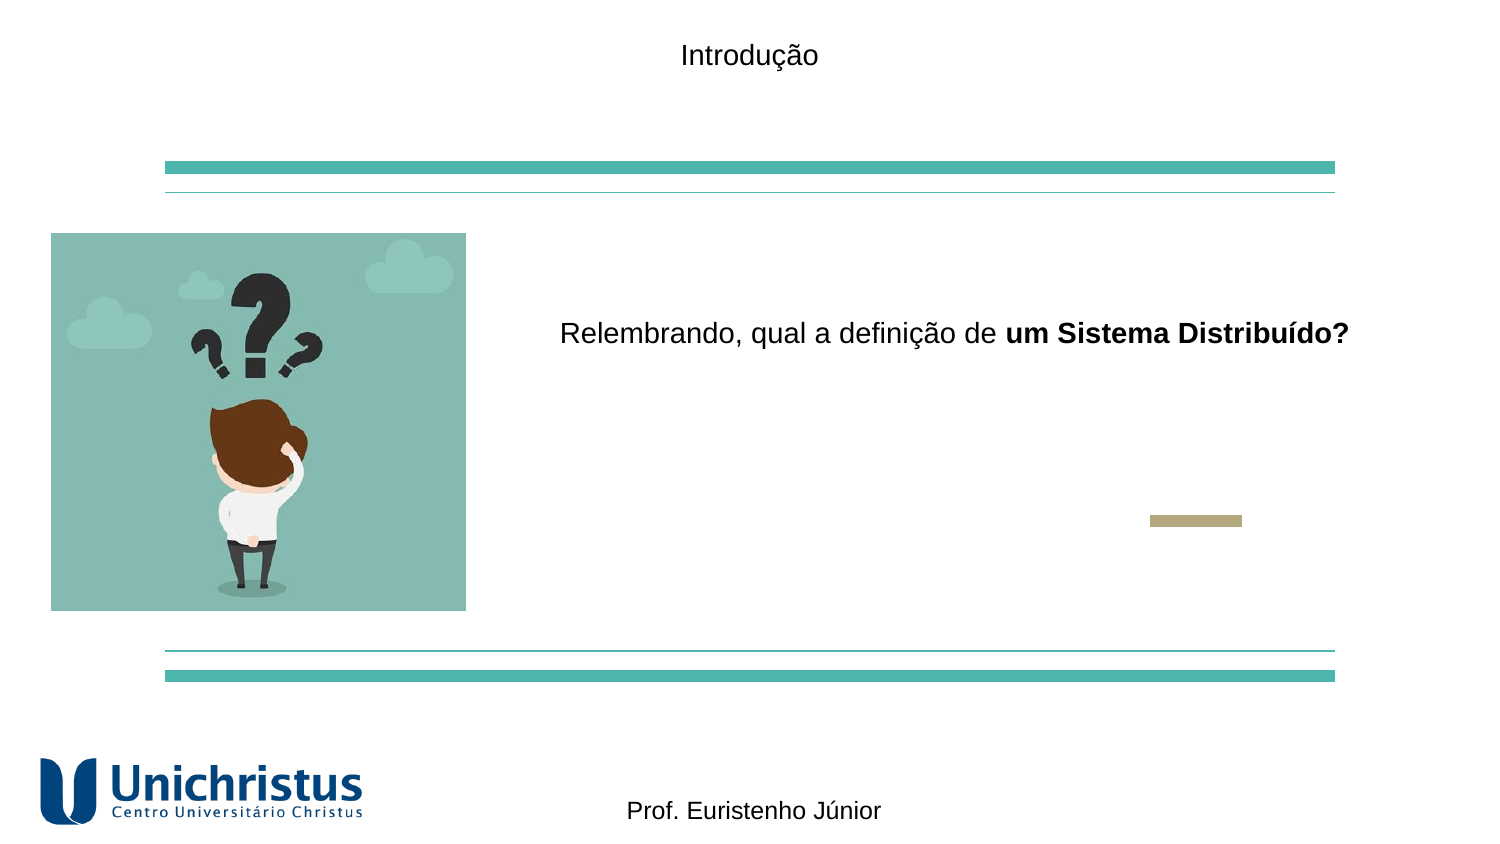

# Introdução
Relembrando, qual a definição de um Sistema Distribuído?